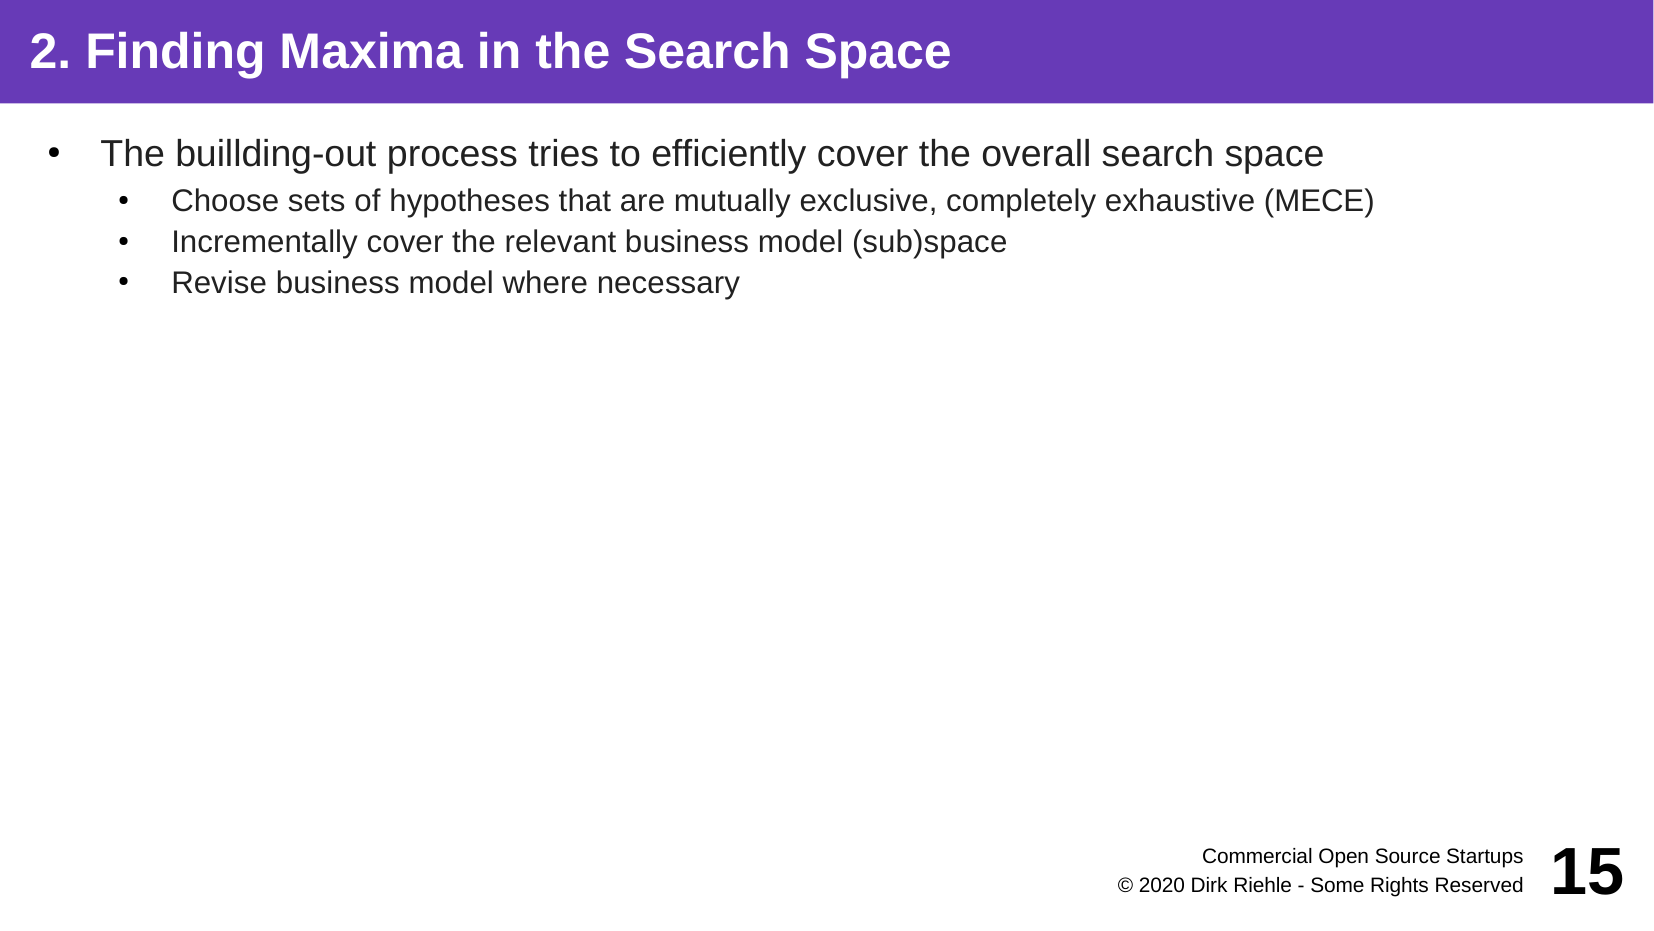

# 2. Finding Maxima in the Search Space
The buillding-out process tries to efficiently cover the overall search space
Choose sets of hypotheses that are mutually exclusive, completely exhaustive (MECE)
Incrementally cover the relevant business model (sub)space
Revise business model where necessary
Commercial Open Source Startups
15
© 2020 Dirk Riehle - Some Rights Reserved